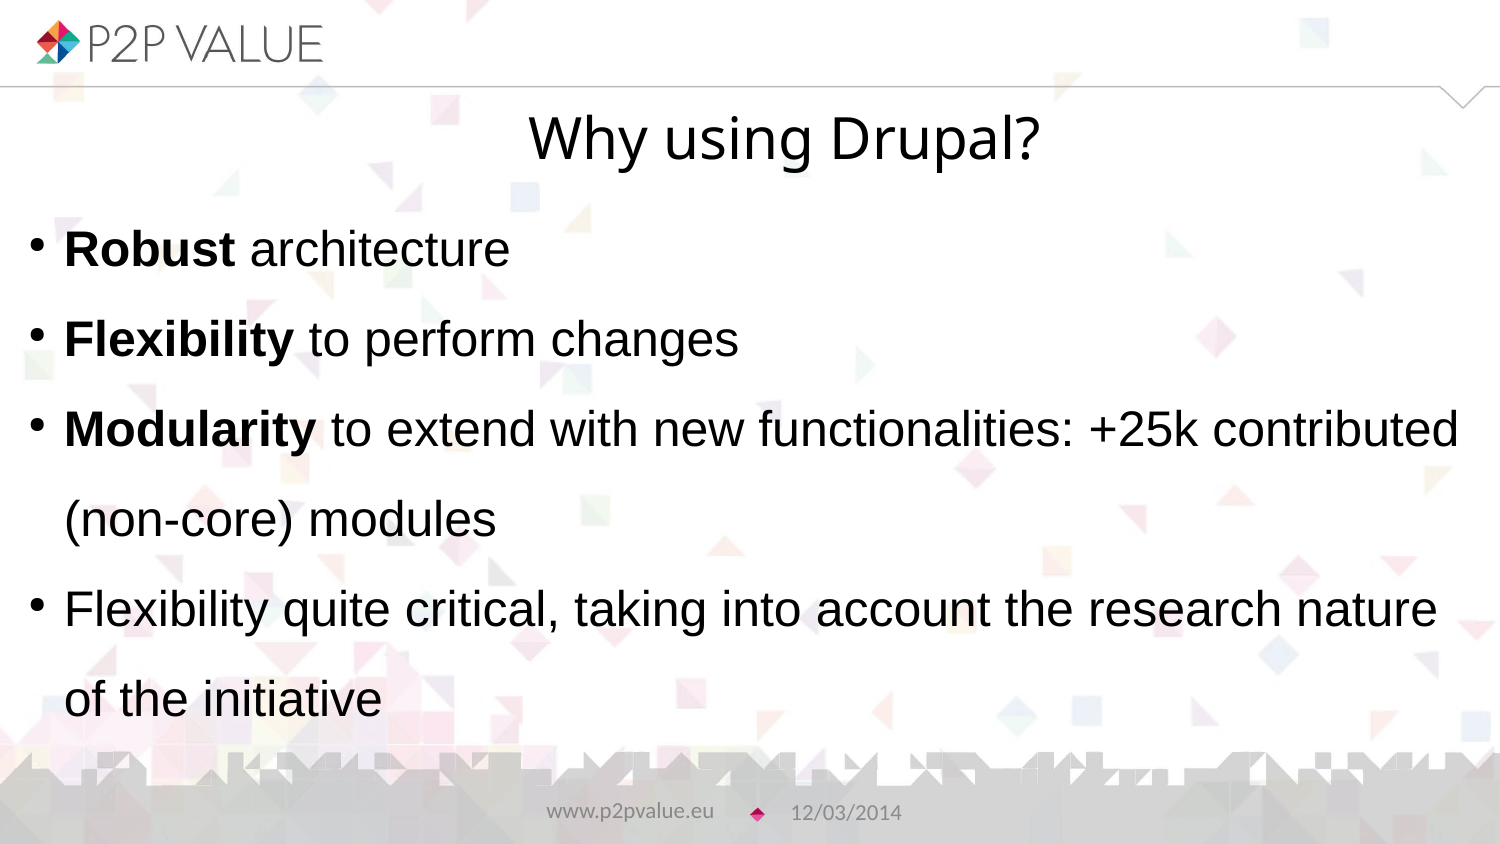

# Why using Drupal?
Robust architecture
Flexibility to perform changes
Modularity to extend with new functionalities: +25k contributed (non-core) modules
Flexibility quite critical, taking into account the research nature of the initiative
12/03/2014
www.p2pvalue.eu